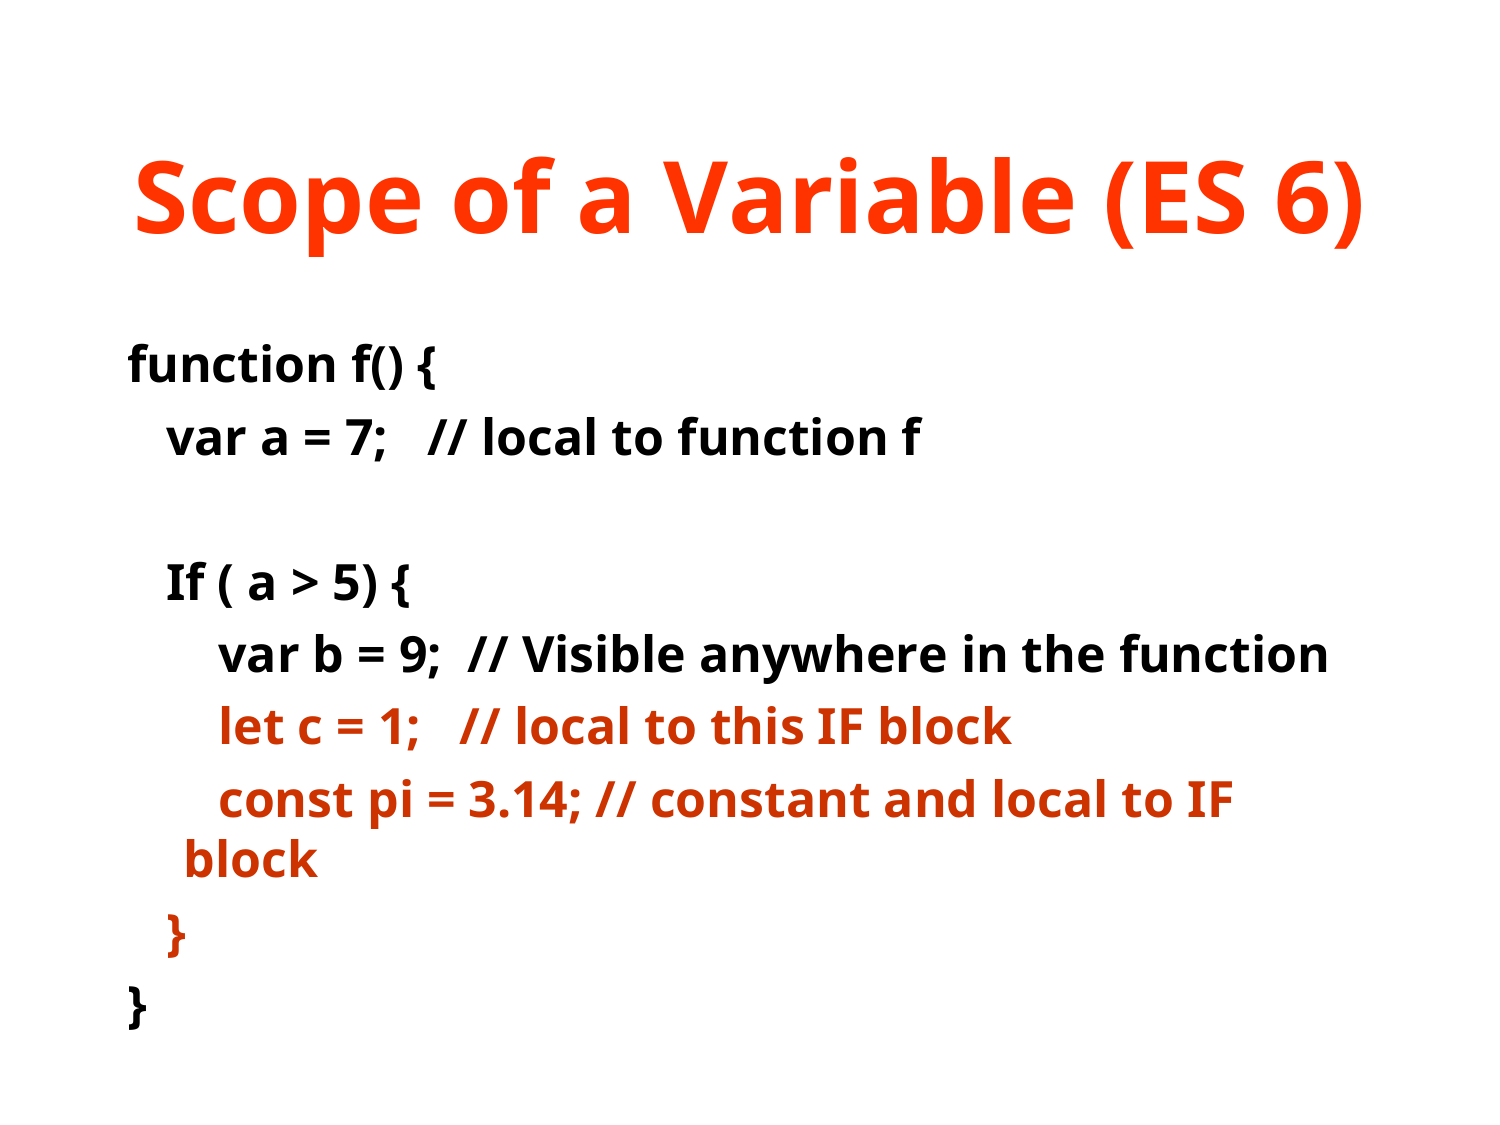

# Scope of a Variable (ES 6)
function f() {
 var a = 7; // local to function f
 If ( a > 5) {
 var b = 9; // Visible anywhere in the function
 let c = 1; // local to this IF block
 const pi = 3.14; // constant and local to IF block
 }
}